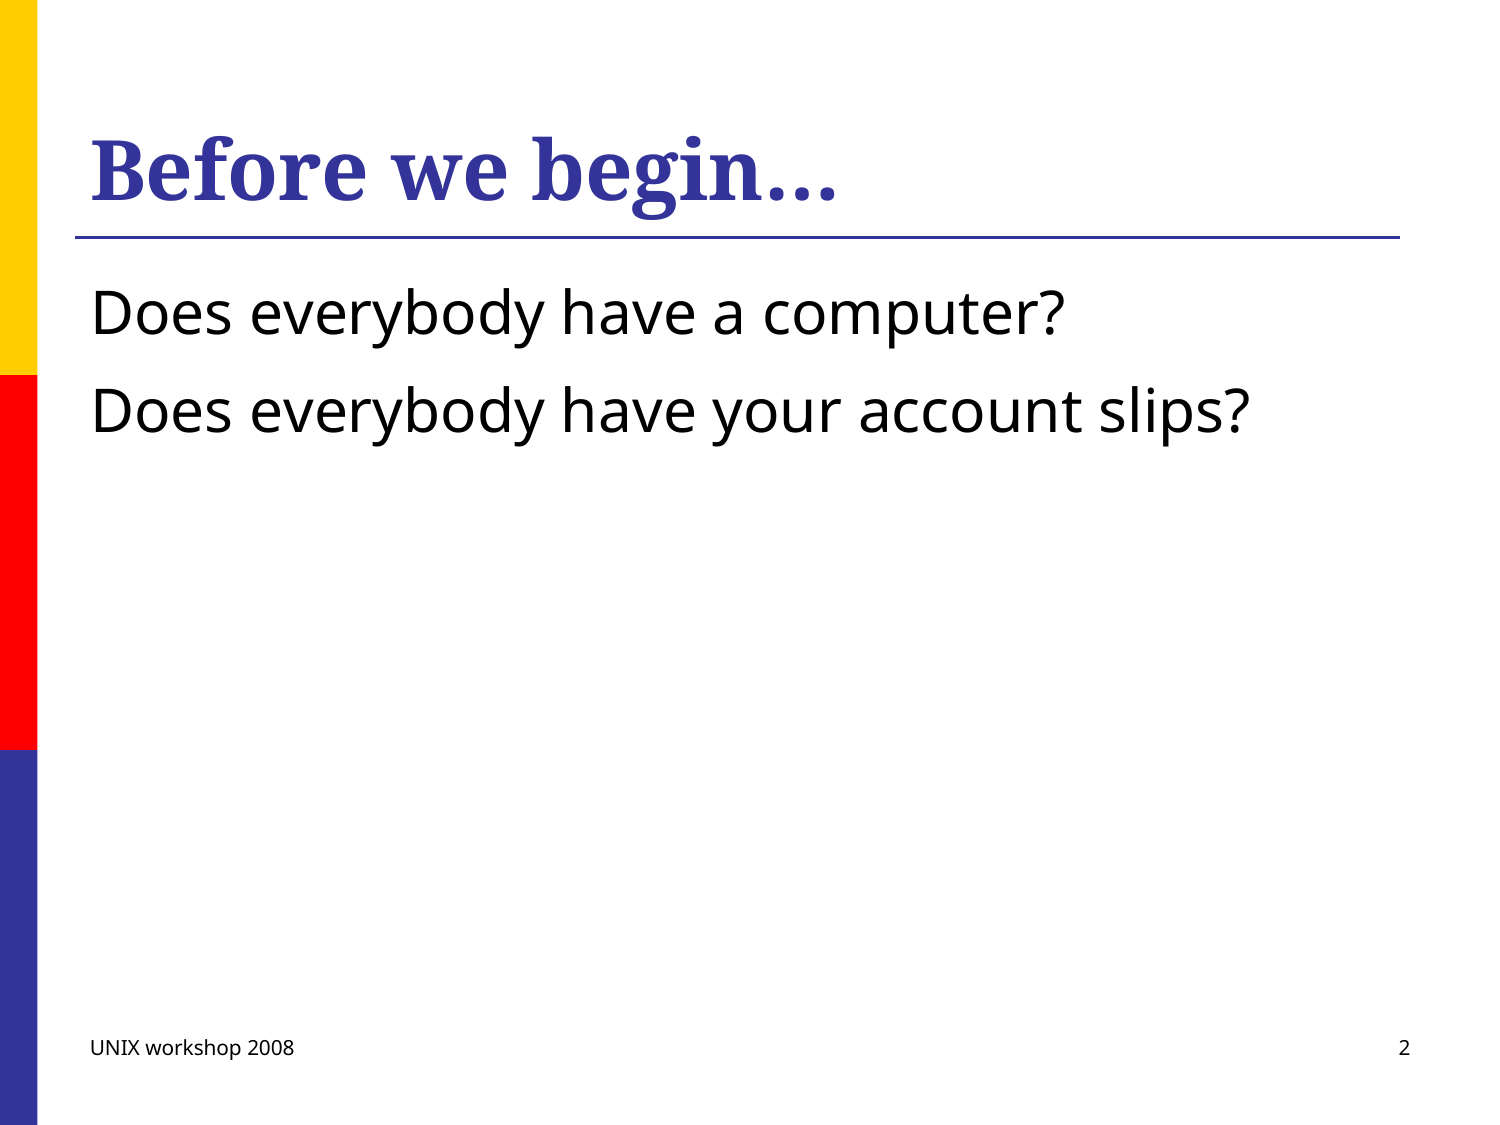

# Before we begin…
Does everybody have a computer?
Does everybody have your account slips?
UNIX workshop 2008